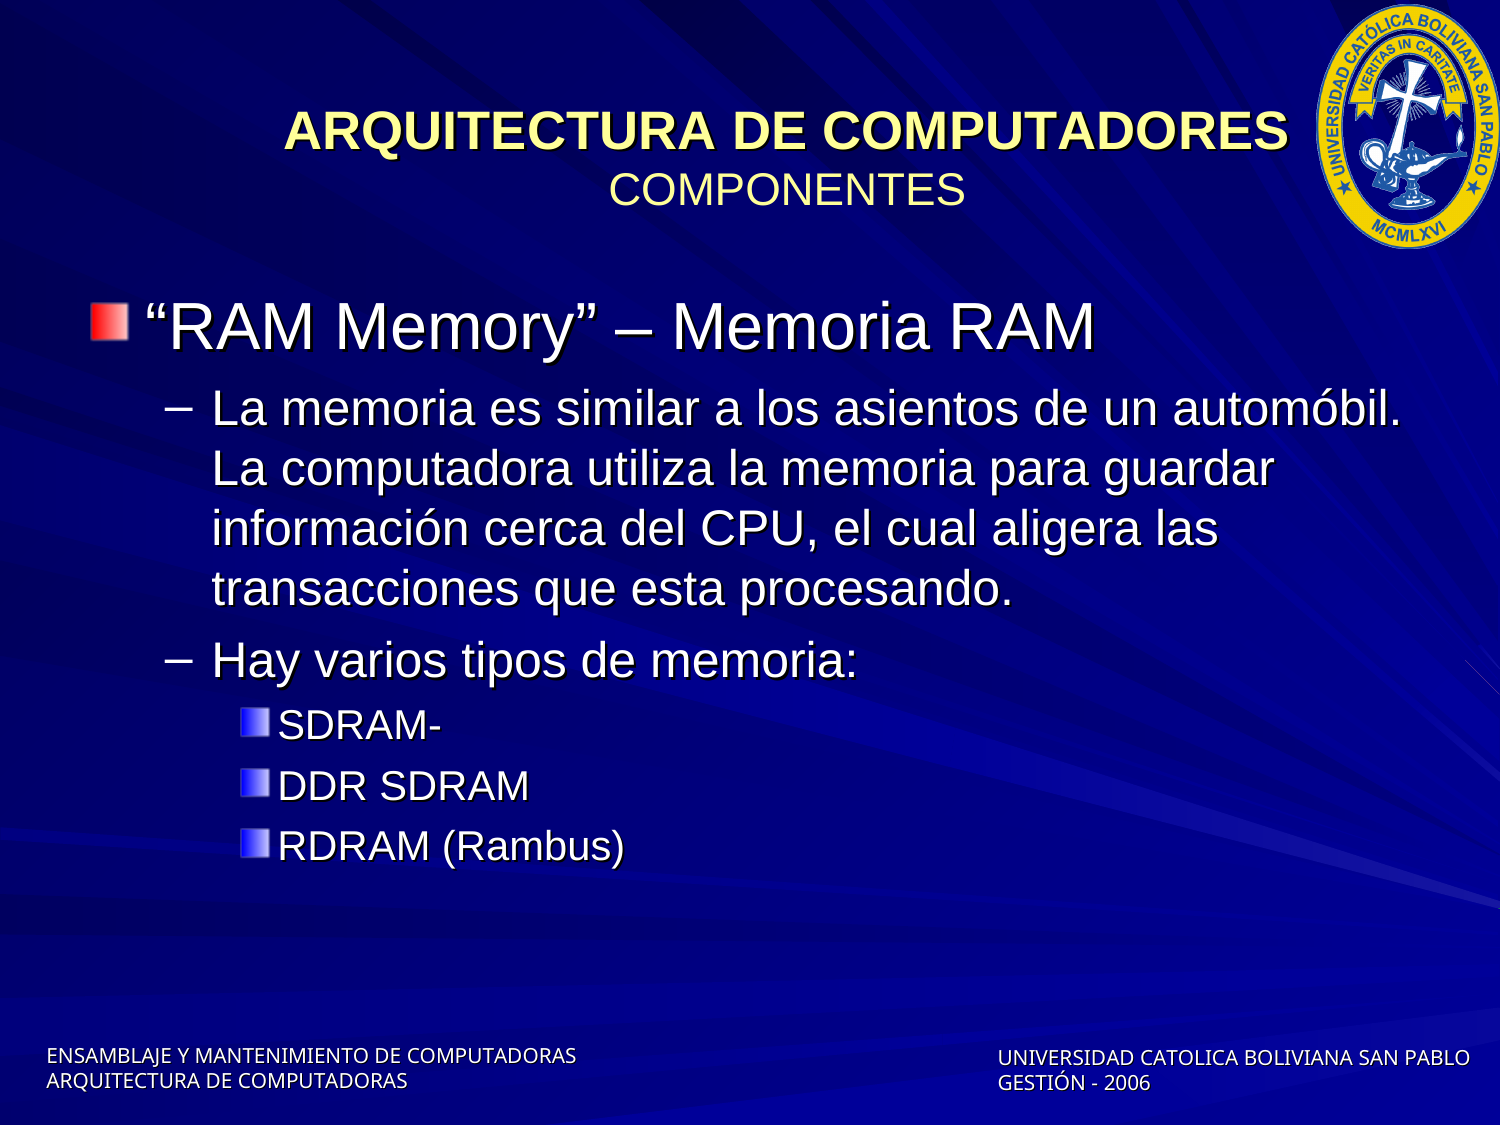

ARQUITECTURA DE COMPUTADORES
COMPONENTES
# “RAM Memory” – Memoria RAM
La memoria es similar a los asientos de un automóbil. La computadora utiliza la memoria para guardar información cerca del CPU, el cual aligera las transacciones que esta procesando.
Hay varios tipos de memoria:
SDRAM-
DDR SDRAM
RDRAM (Rambus)